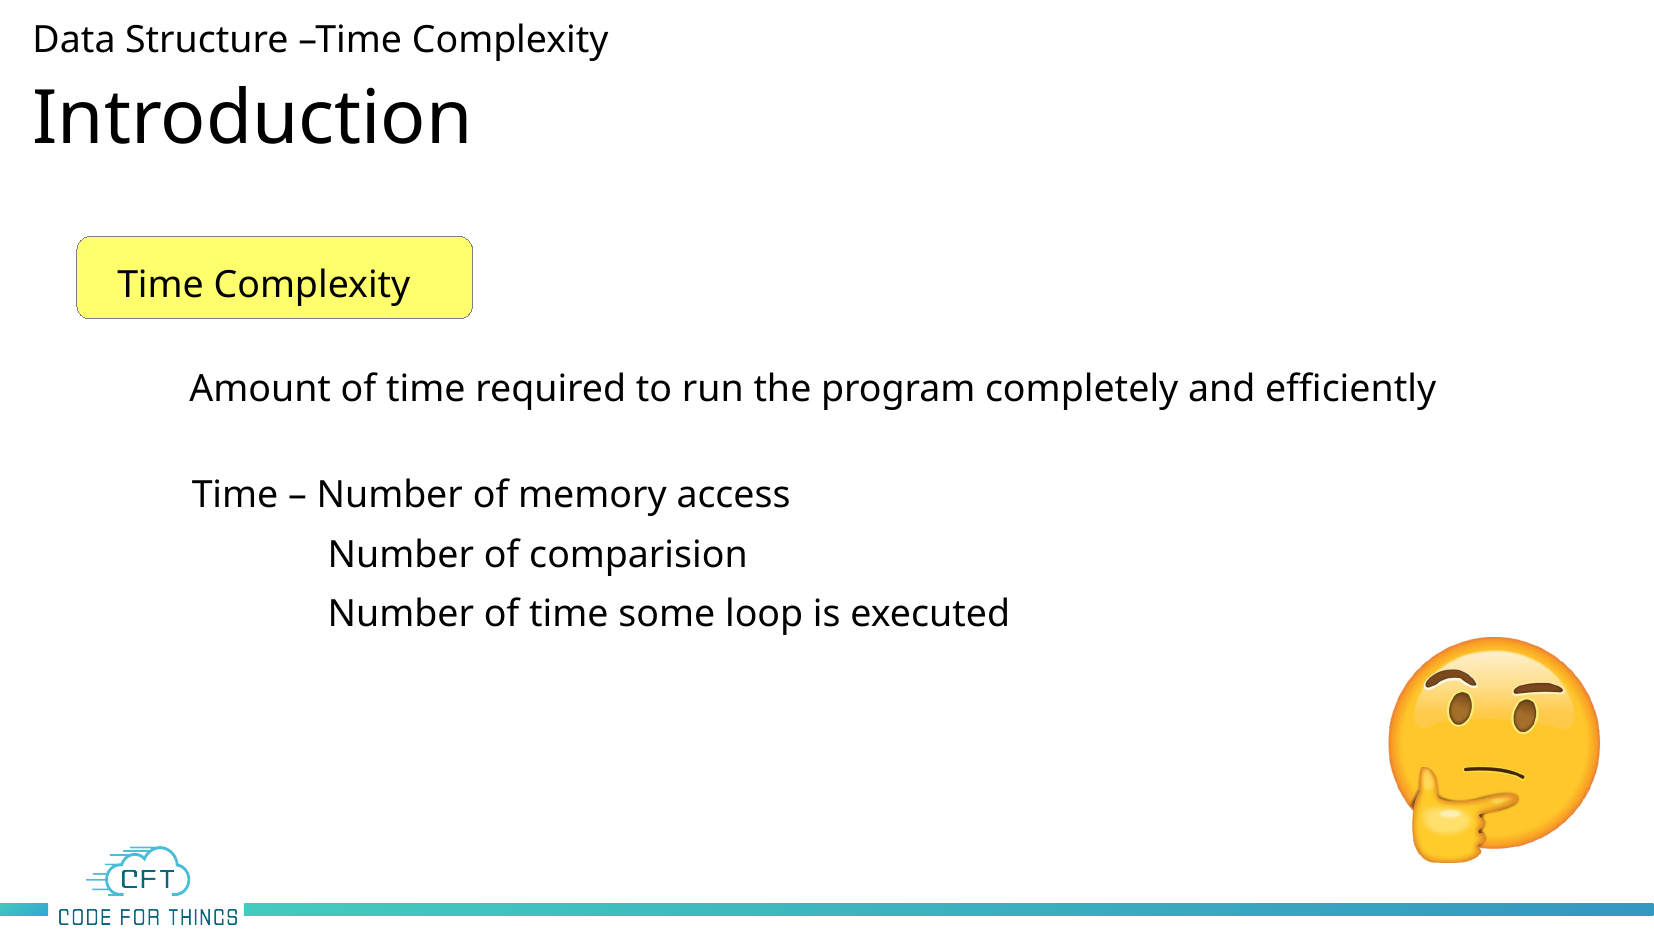

# Data Structure –Time Complexity Introduction
Time Complexity
Amount of time required to run the program completely and efficiently
Time – Number of memory access
Number of comparision
Number of time some loop is executed